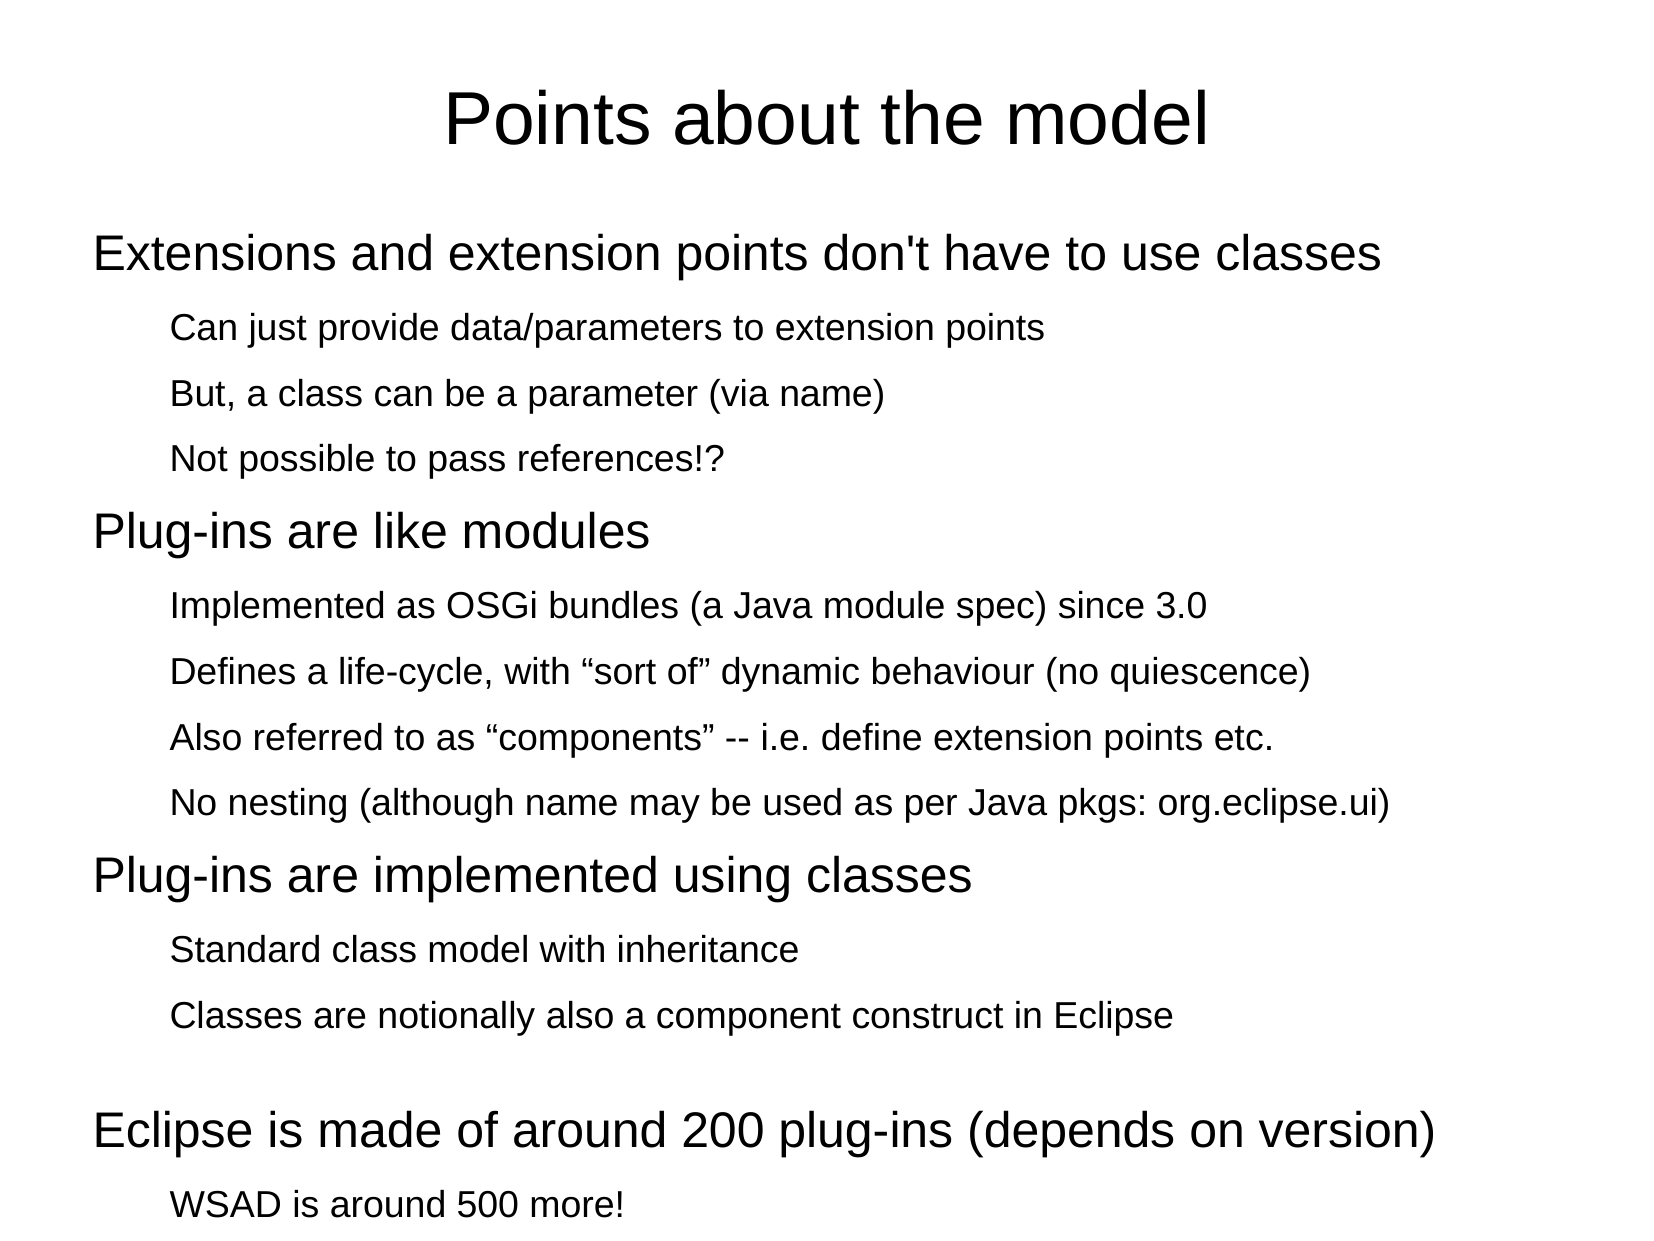

# Points about the model
Extensions and extension points don't have to use classes
Can just provide data/parameters to extension points
But, a class can be a parameter (via name)
Not possible to pass references!?
Plug-ins are like modules
Implemented as OSGi bundles (a Java module spec) since 3.0
Defines a life-cycle, with “sort of” dynamic behaviour (no quiescence)
Also referred to as “components” -- i.e. define extension points etc.
No nesting (although name may be used as per Java pkgs: org.eclipse.ui)
Plug-ins are implemented using classes
Standard class model with inheritance
Classes are notionally also a component construct in Eclipse
Eclipse is made of around 200 plug-ins (depends on version)
WSAD is around 500 more!